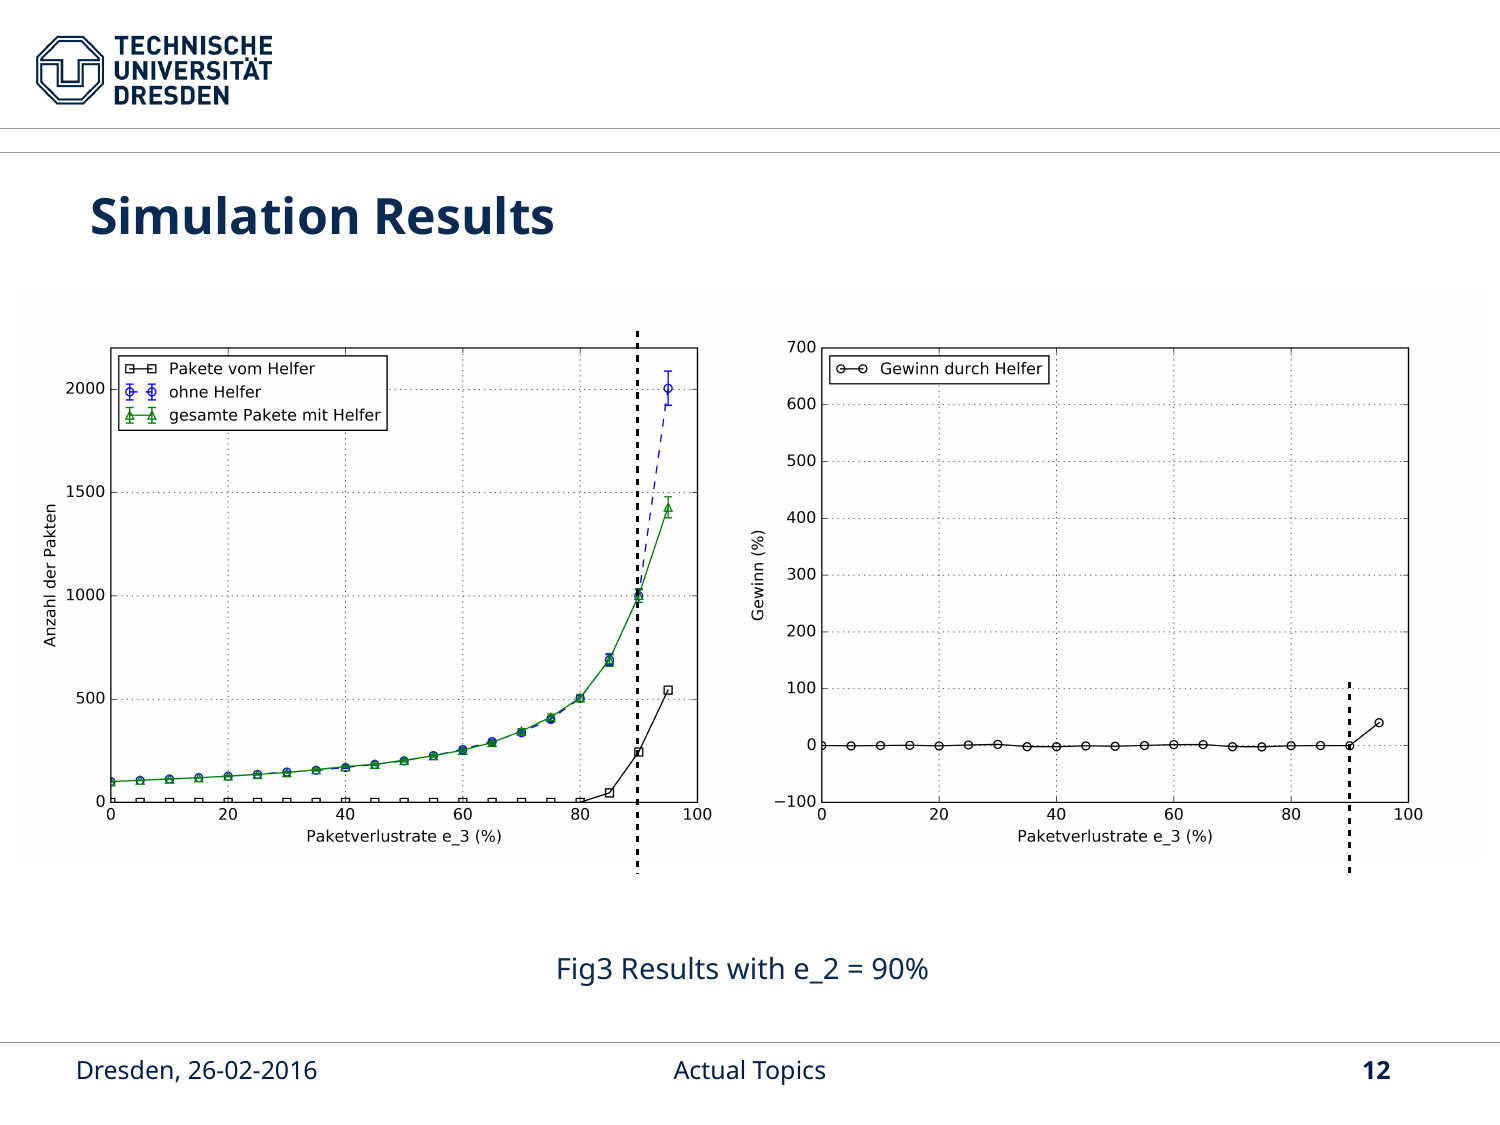

# Simulation Results
Fig3 Results with e_2 = 90%
Actual Topics
12